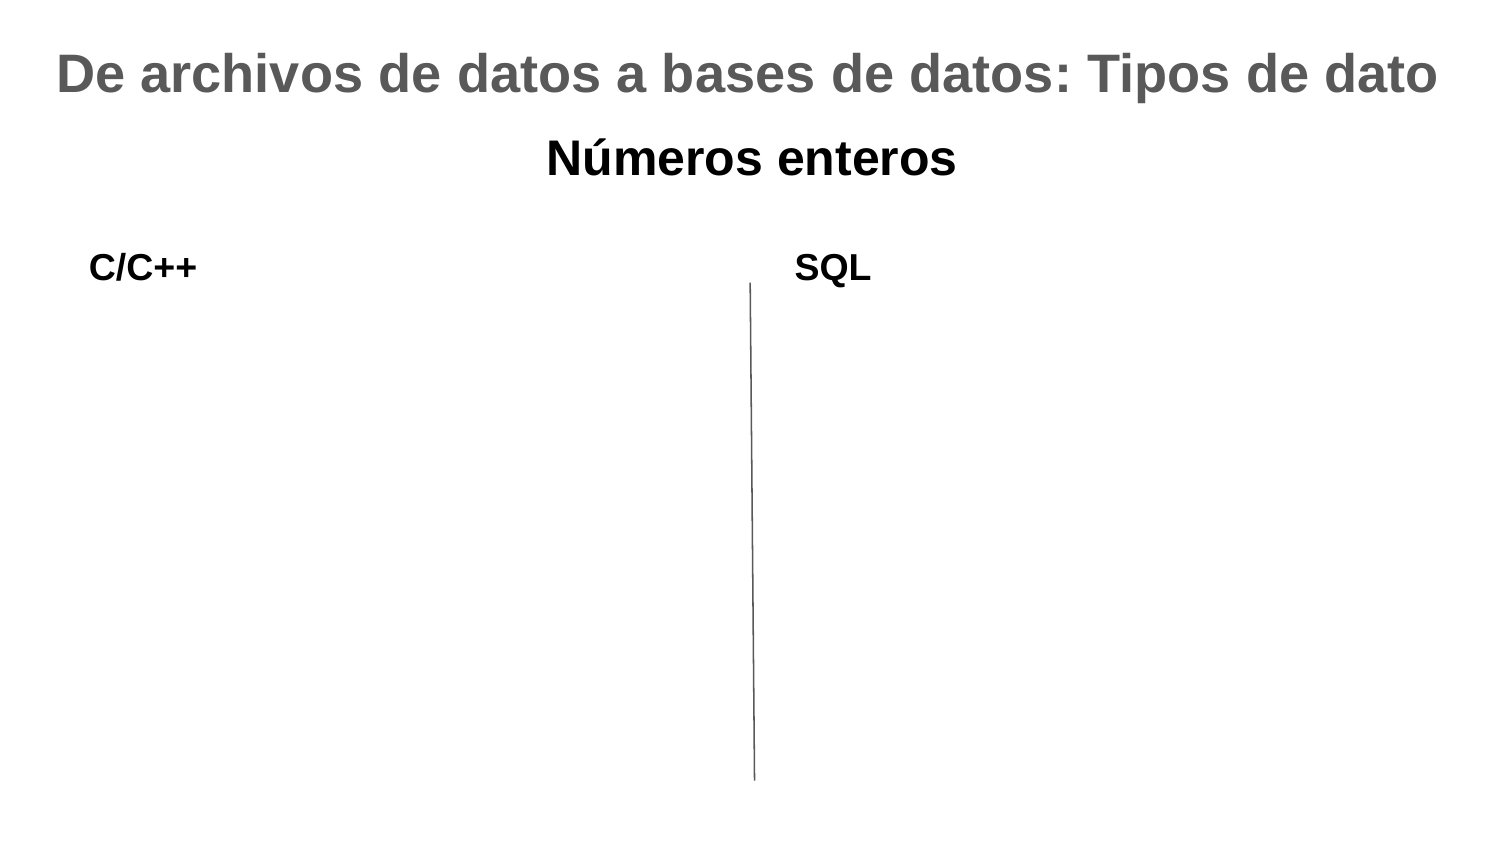

# De archivos de datos a bases de datos: Tipos de dato
Números enteros
C/C++
SQL